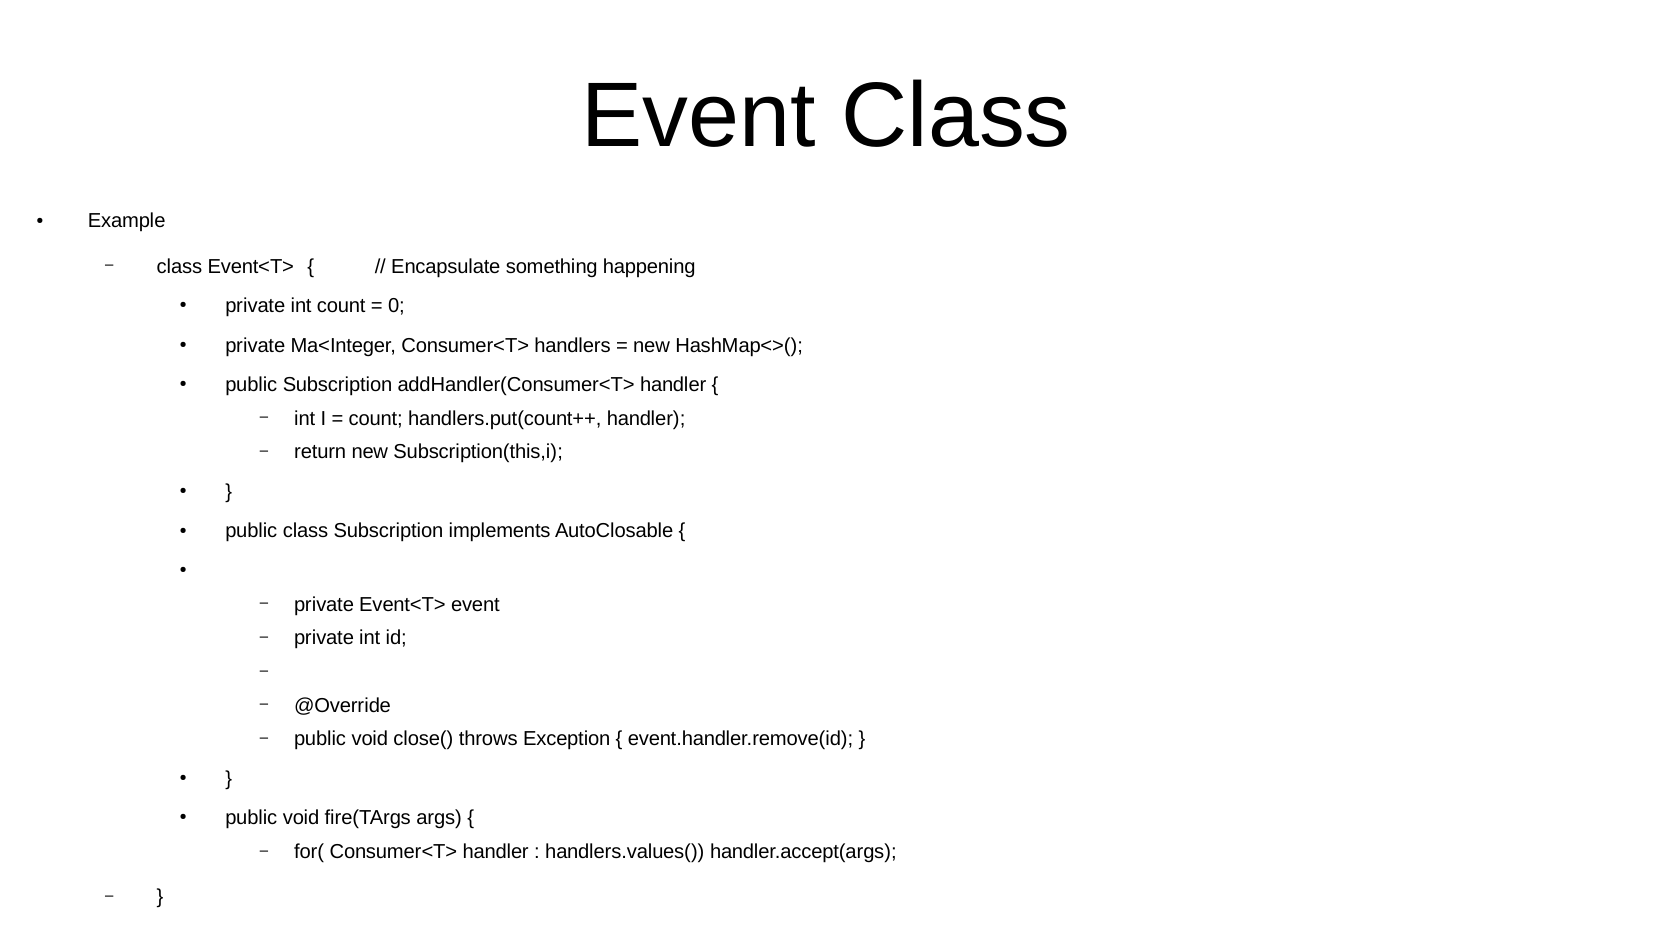

# Event Class
Example
class Event<T>	 {		// Encapsulate something happening
private int count = 0;
private Ma<Integer, Consumer<T> handlers = new HashMap<>();
public Subscription addHandler(Consumer<T> handler {
int I = count; handlers.put(count++, handler);
return new Subscription(this,i);
}
public class Subscription implements AutoClosable {
private Event<T> event
private int id;
@Override
public void close() throws Exception { event.handler.remove(id); }
}
public void fire(TArgs args) {
for( Consumer<T> handler : handlers.values()) handler.accept(args);
}